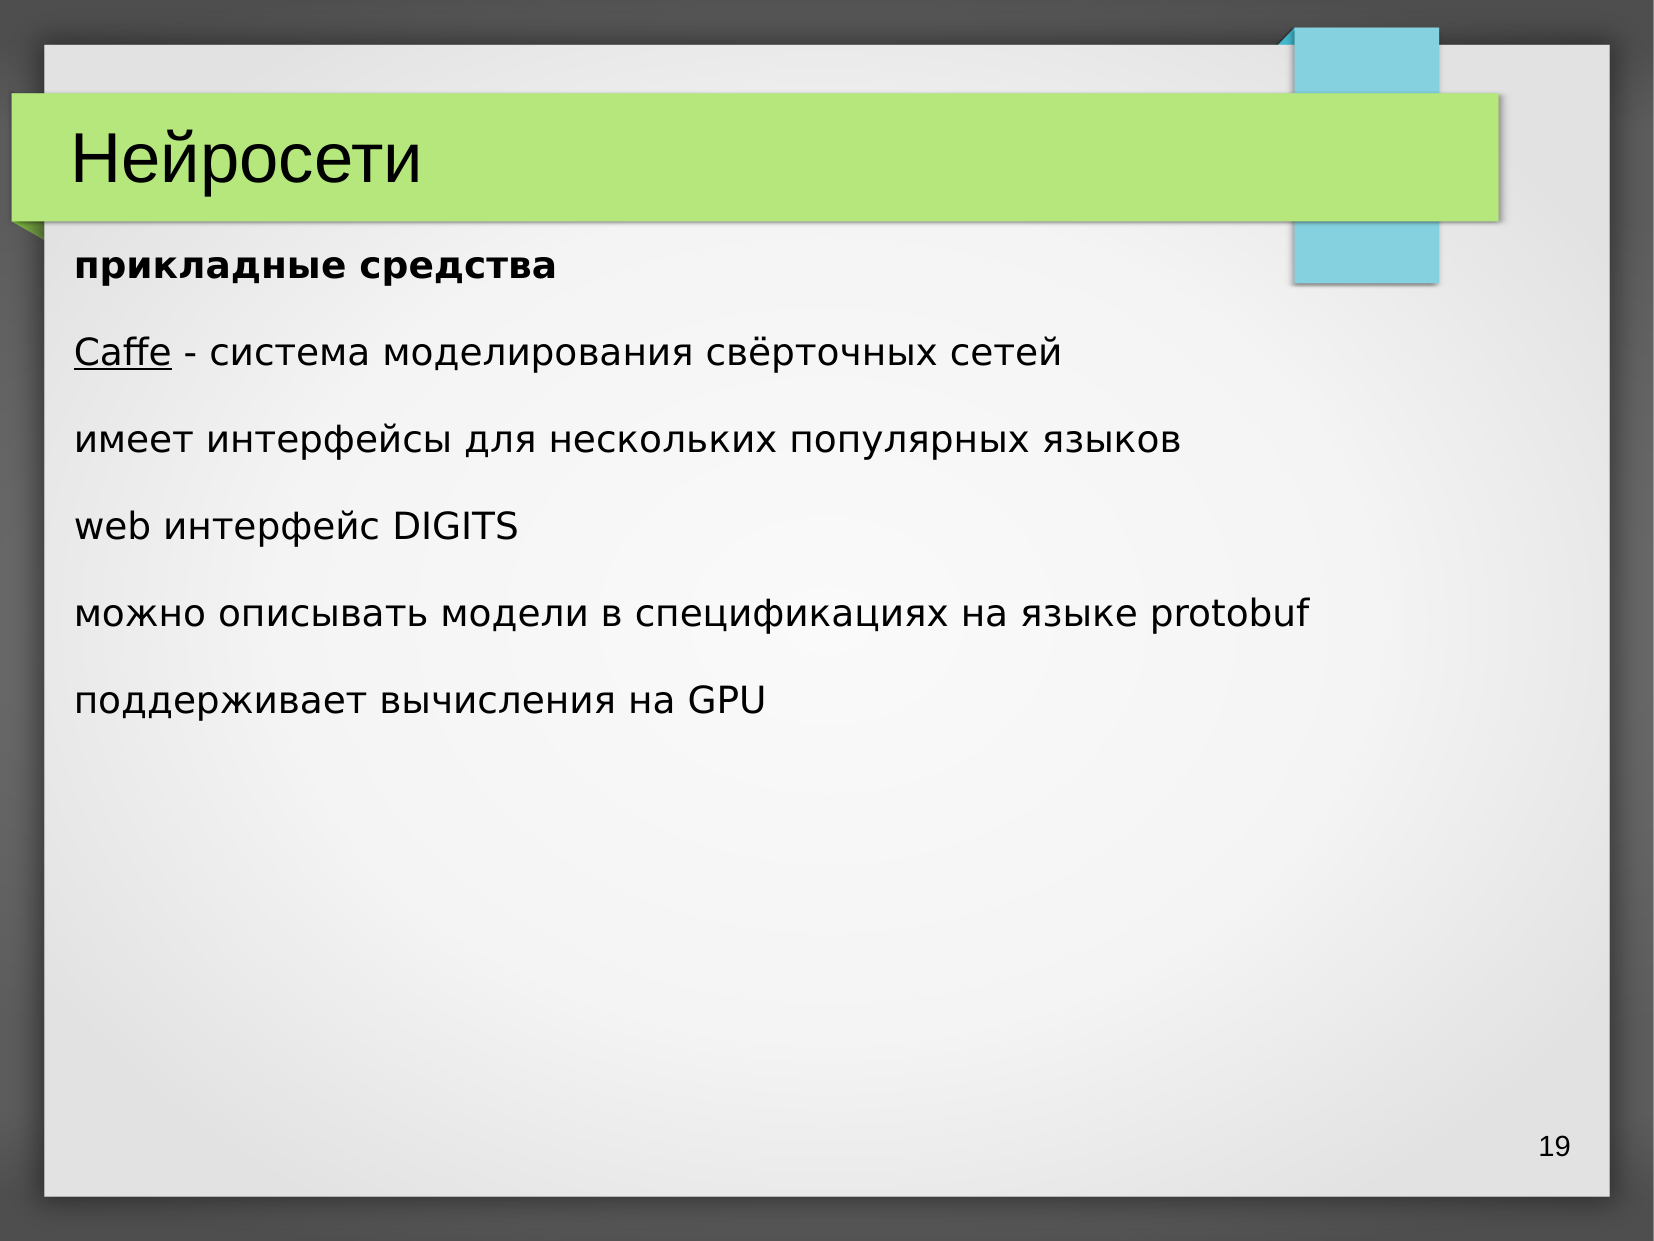

# Нейросети
прикладные средства
Caffe - система моделирования свёрточных сетей
имеет интерфейсы для нескольких популярных языков
web интерфейс DIGITS
можно описывать модели в спецификациях на языке protobuf
поддерживает вычисления на GPU
19